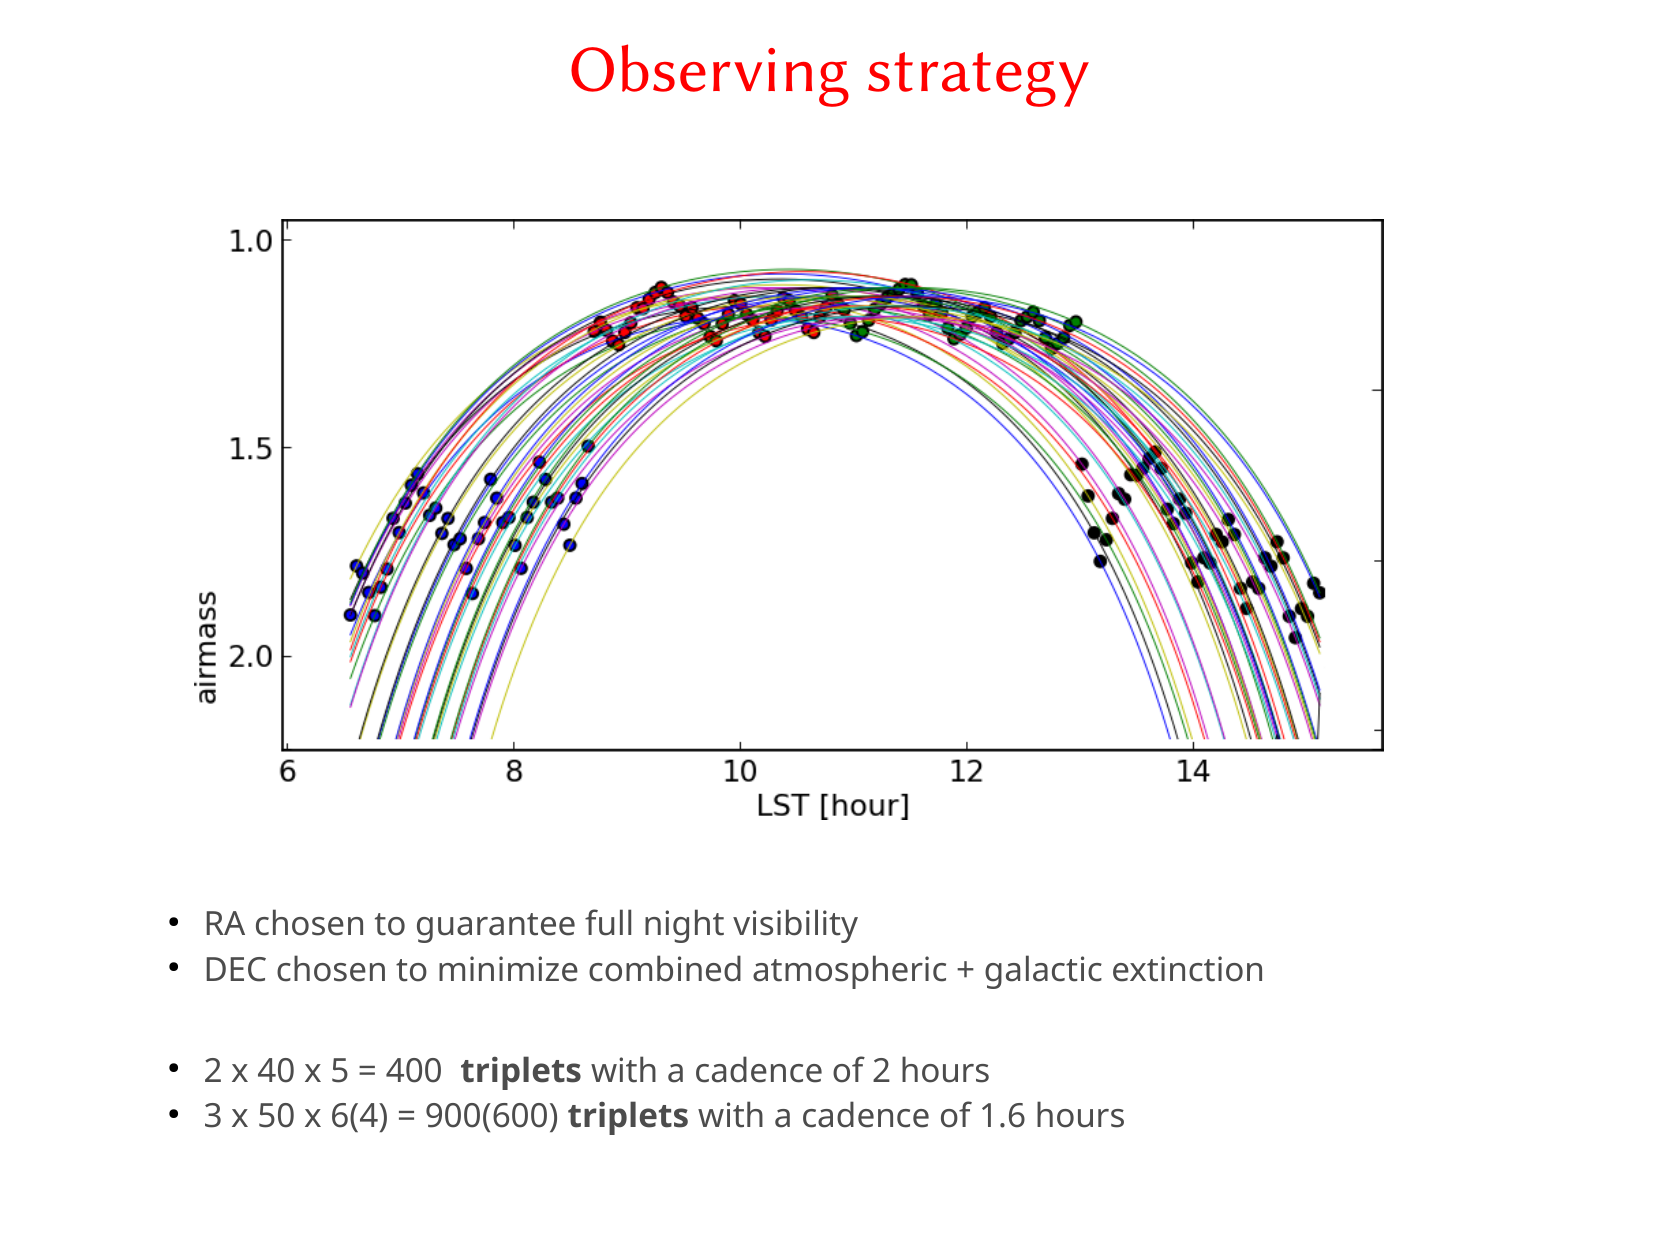

Observing strategy
RA chosen to guarantee full night visibility
DEC chosen to minimize combined atmospheric + galactic extinction
2 x 40 x 5 = 400 triplets with a cadence of 2 hours
3 x 50 x 6(4) = 900(600) triplets with a cadence of 1.6 hours